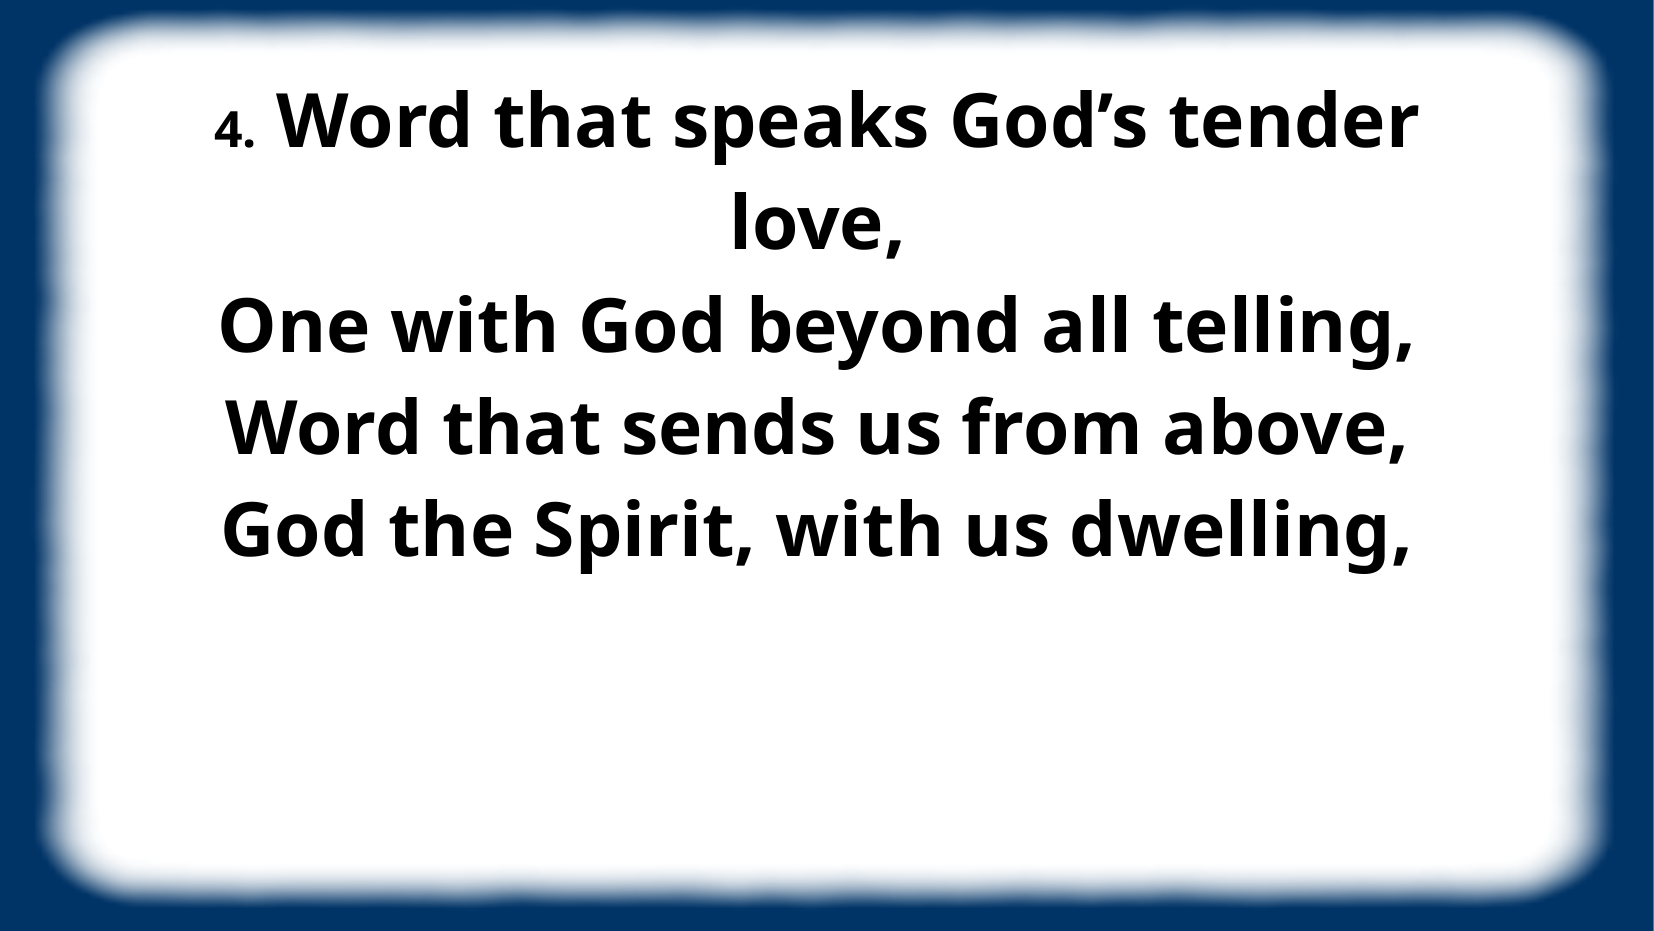

4. Word that speaks God’s tender love,
One with God beyond all telling,
Word that sends us from above,
God the Spirit, with us dwelling,